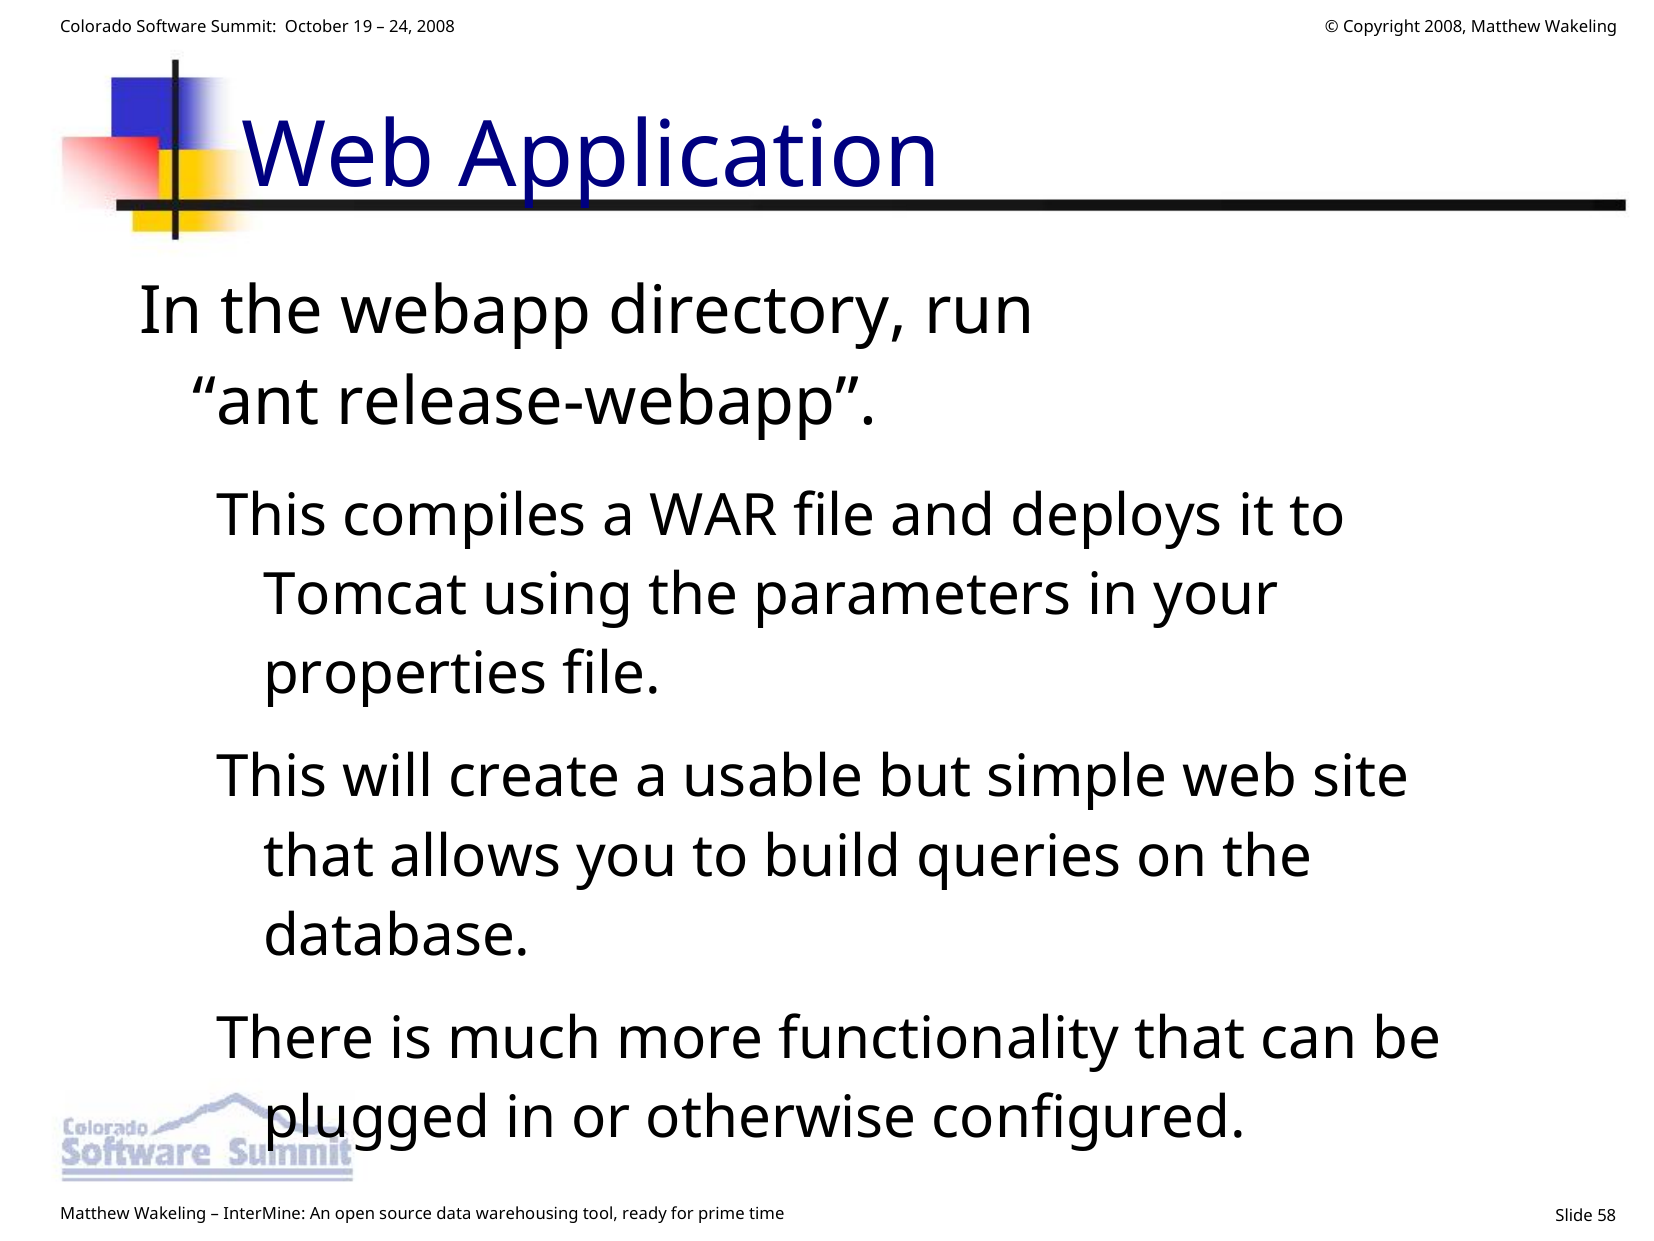

# Web Application
In the webapp directory, run
“ant release-webapp”.
This compiles a WAR file and deploys it to Tomcat using the parameters in your properties file.
This will create a usable but simple web site that allows you to build queries on the database.
There is much more functionality that can be plugged in or otherwise configured.